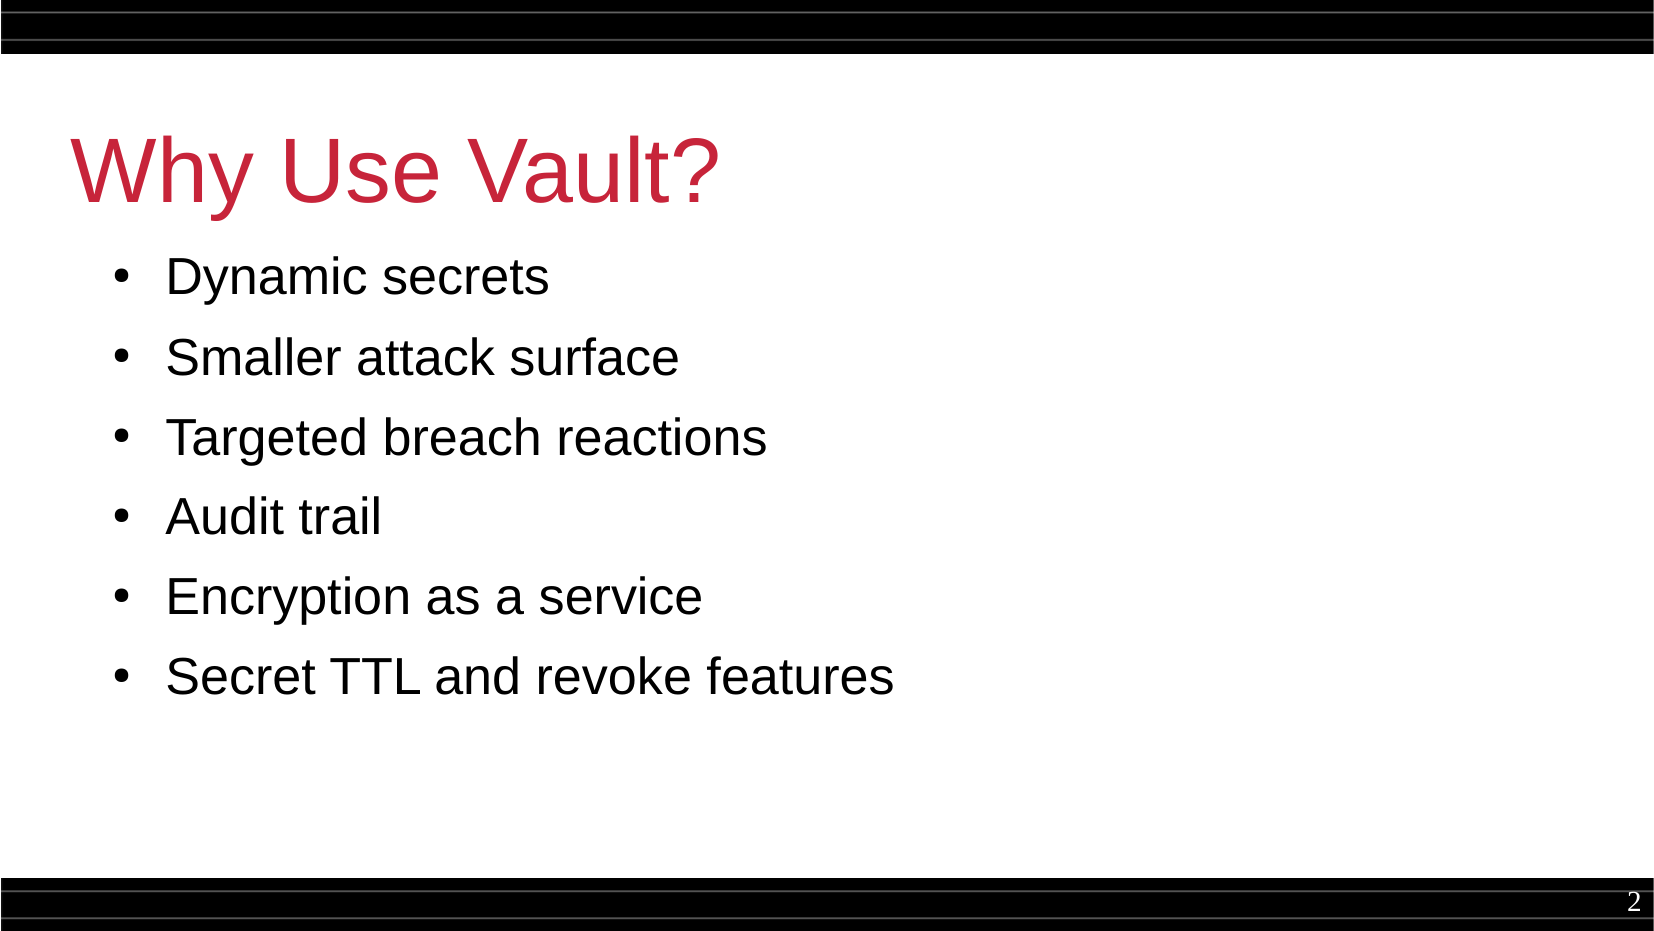

# Why Use Vault?
Dynamic secrets
Smaller attack surface
Targeted breach reactions
Audit trail
Encryption as a service
Secret TTL and revoke features